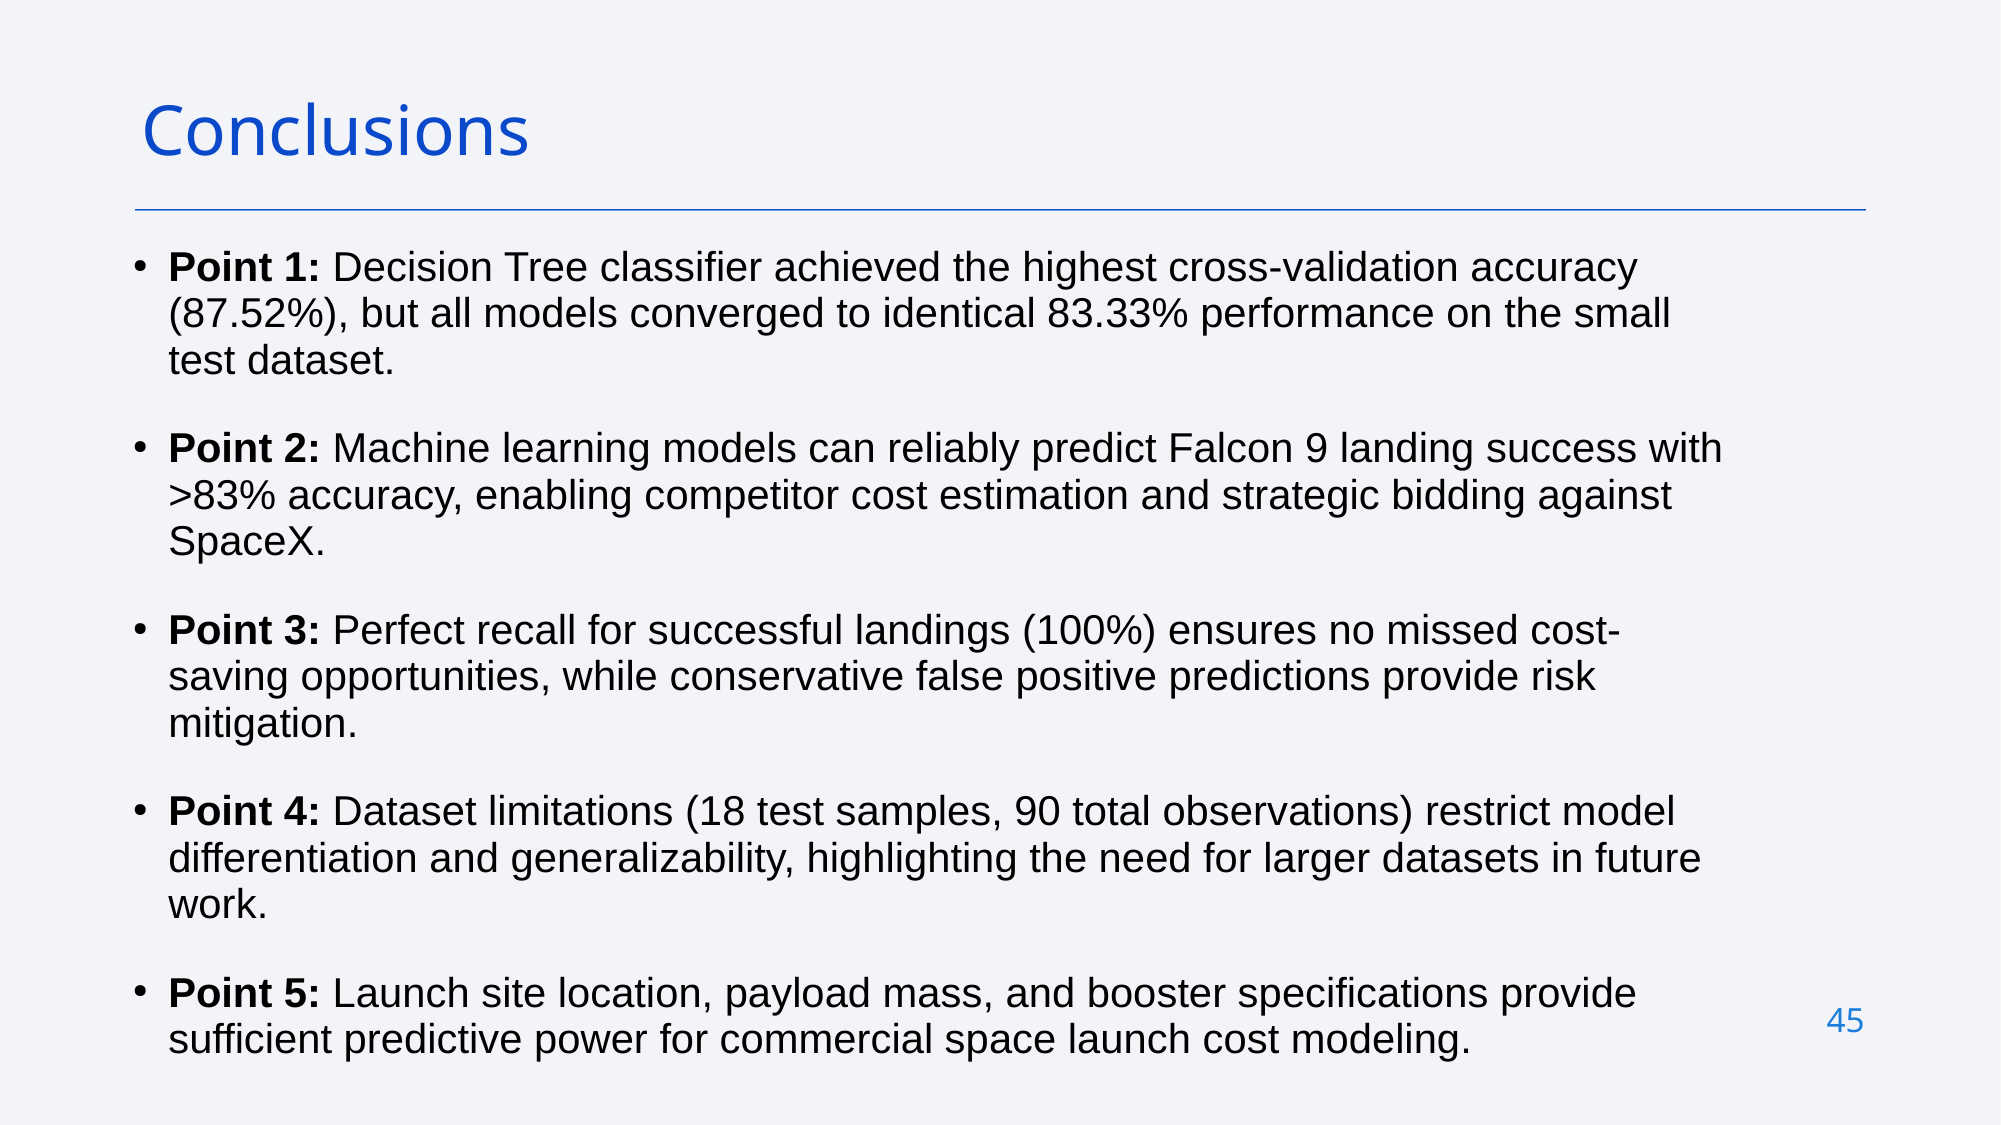

Conclusions
Point 1: Decision Tree classifier achieved the highest cross-validation accuracy (87.52%), but all models converged to identical 83.33% performance on the small test dataset.
Point 2: Machine learning models can reliably predict Falcon 9 landing success with >83% accuracy, enabling competitor cost estimation and strategic bidding against SpaceX.
Point 3: Perfect recall for successful landings (100%) ensures no missed cost-saving opportunities, while conservative false positive predictions provide risk mitigation.
Point 4: Dataset limitations (18 test samples, 90 total observations) restrict model differentiation and generalizability, highlighting the need for larger datasets in future work.
Point 5: Launch site location, payload mass, and booster specifications provide sufficient predictive power for commercial space launch cost modeling.
45